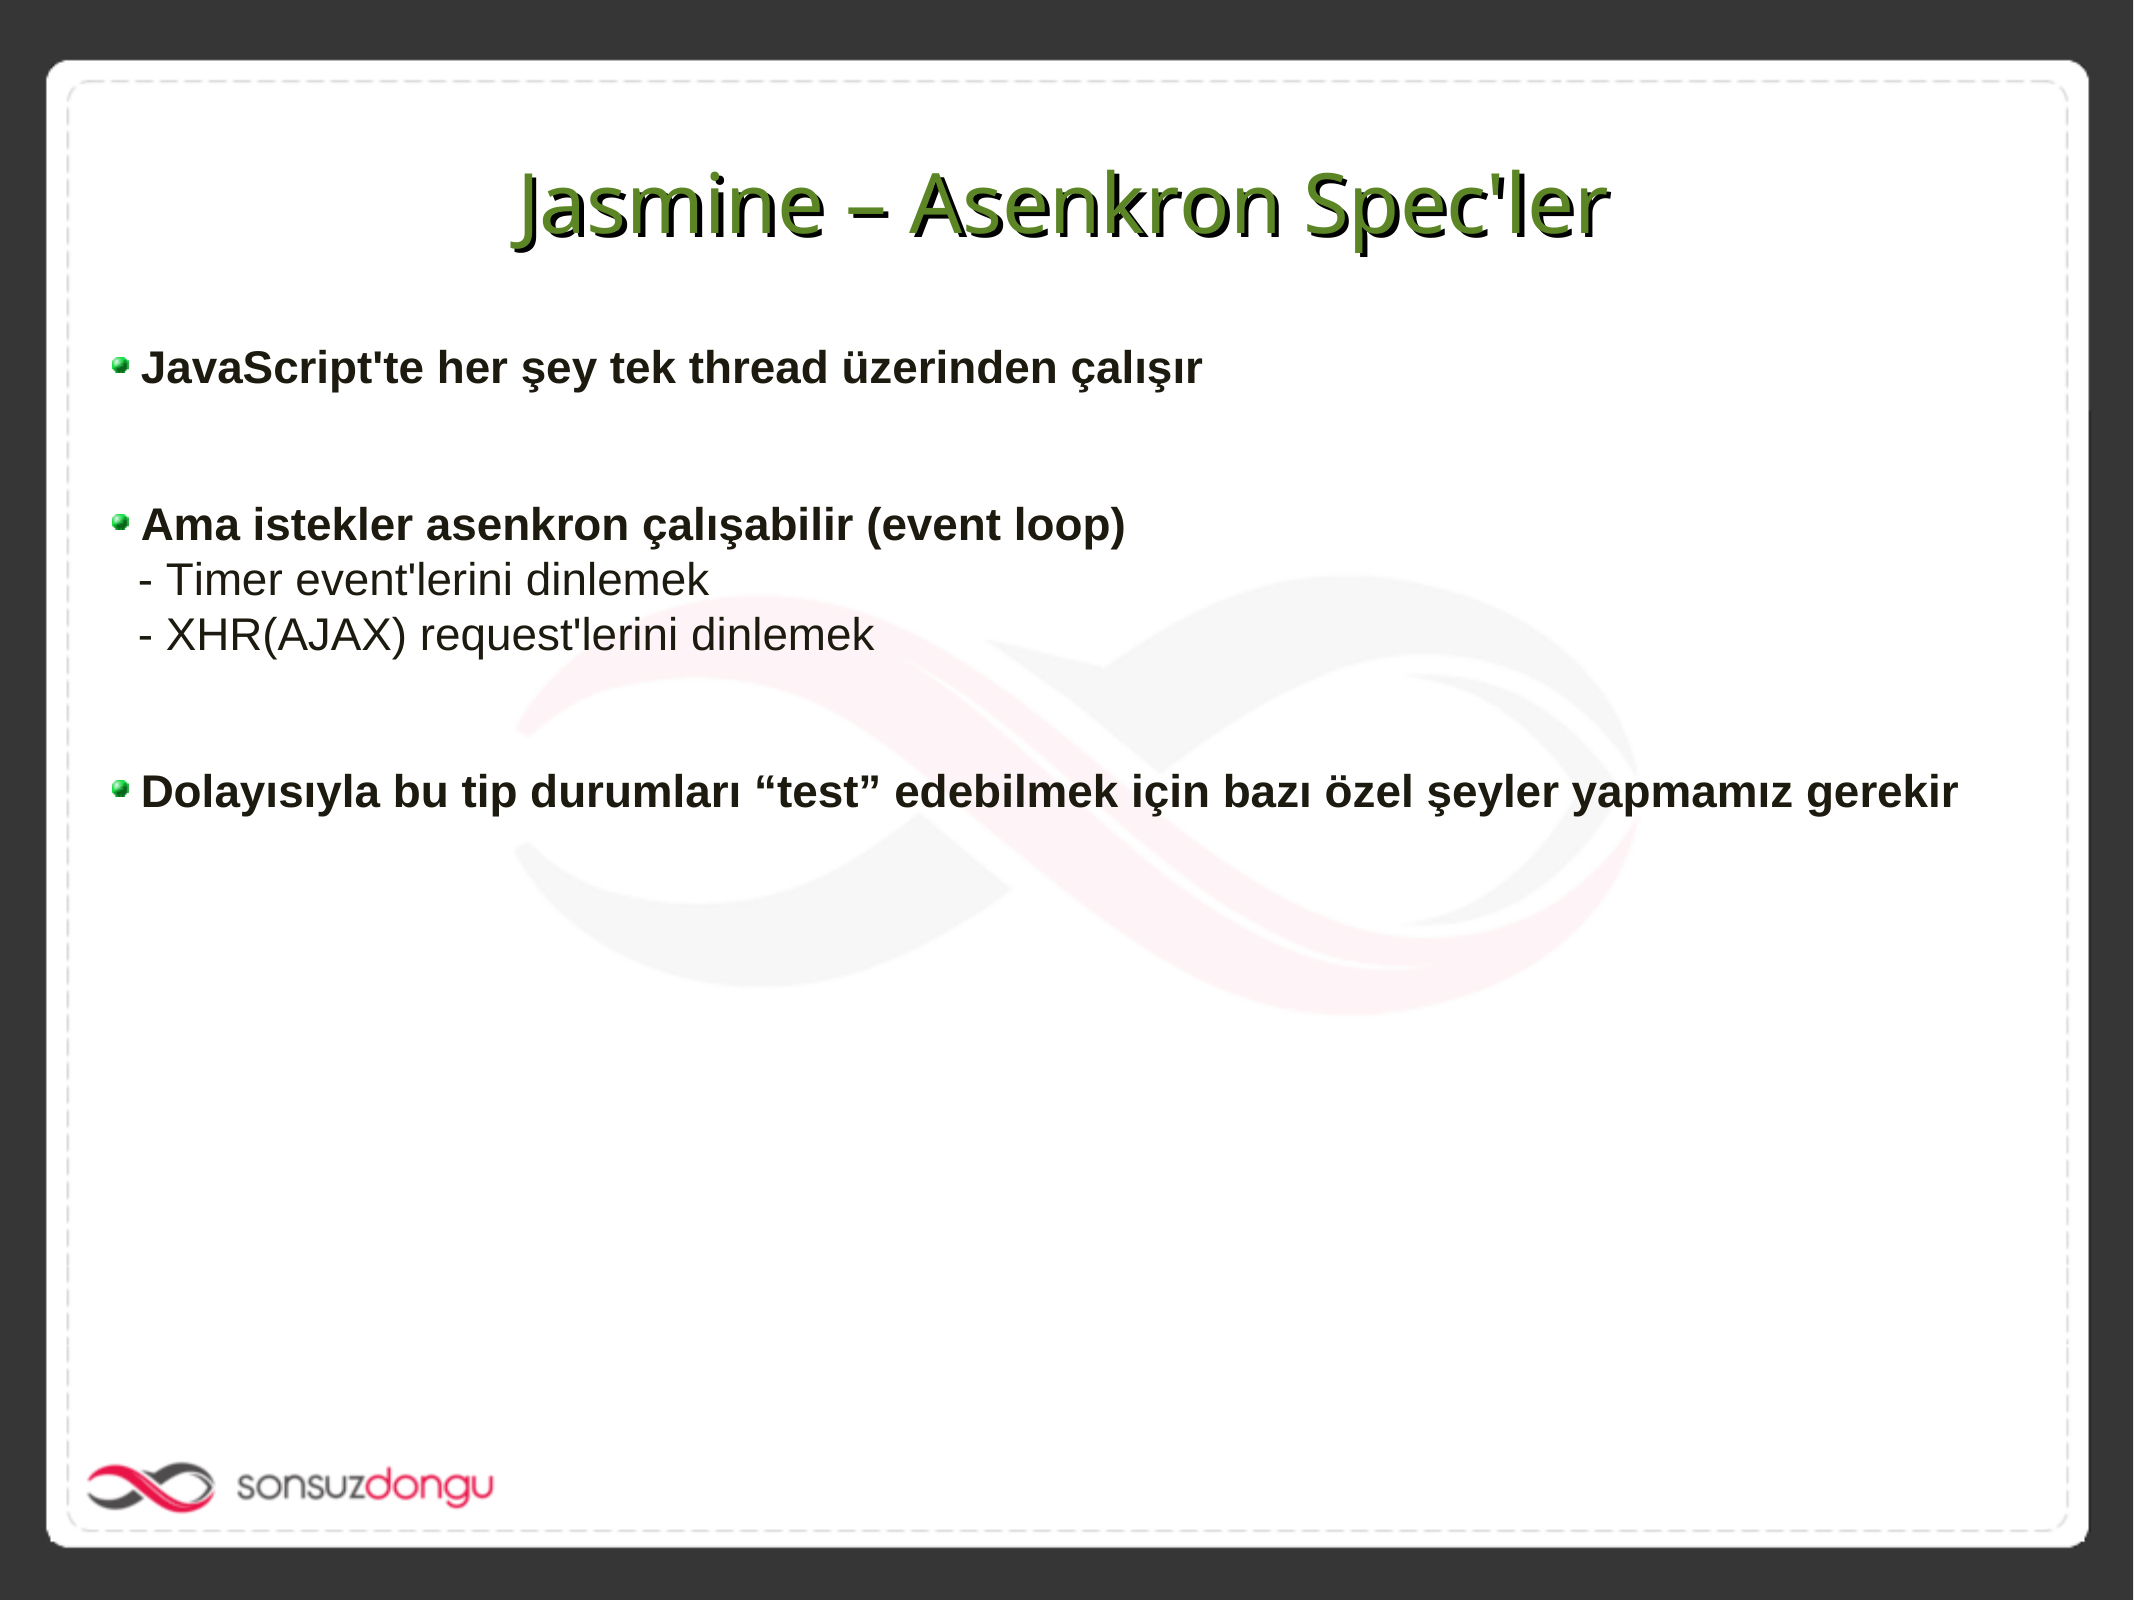

Jasmine – Asenkron Spec'ler
 JavaScript'te her şey tek thread üzerinden çalışır
 Ama istekler asenkron çalışabilir (event loop)
 - Timer event'lerini dinlemek
 - XHR(AJAX) request'lerini dinlemek
 Dolayısıyla bu tip durumları “test” edebilmek için bazı özel şeyler yapmamız gerekir